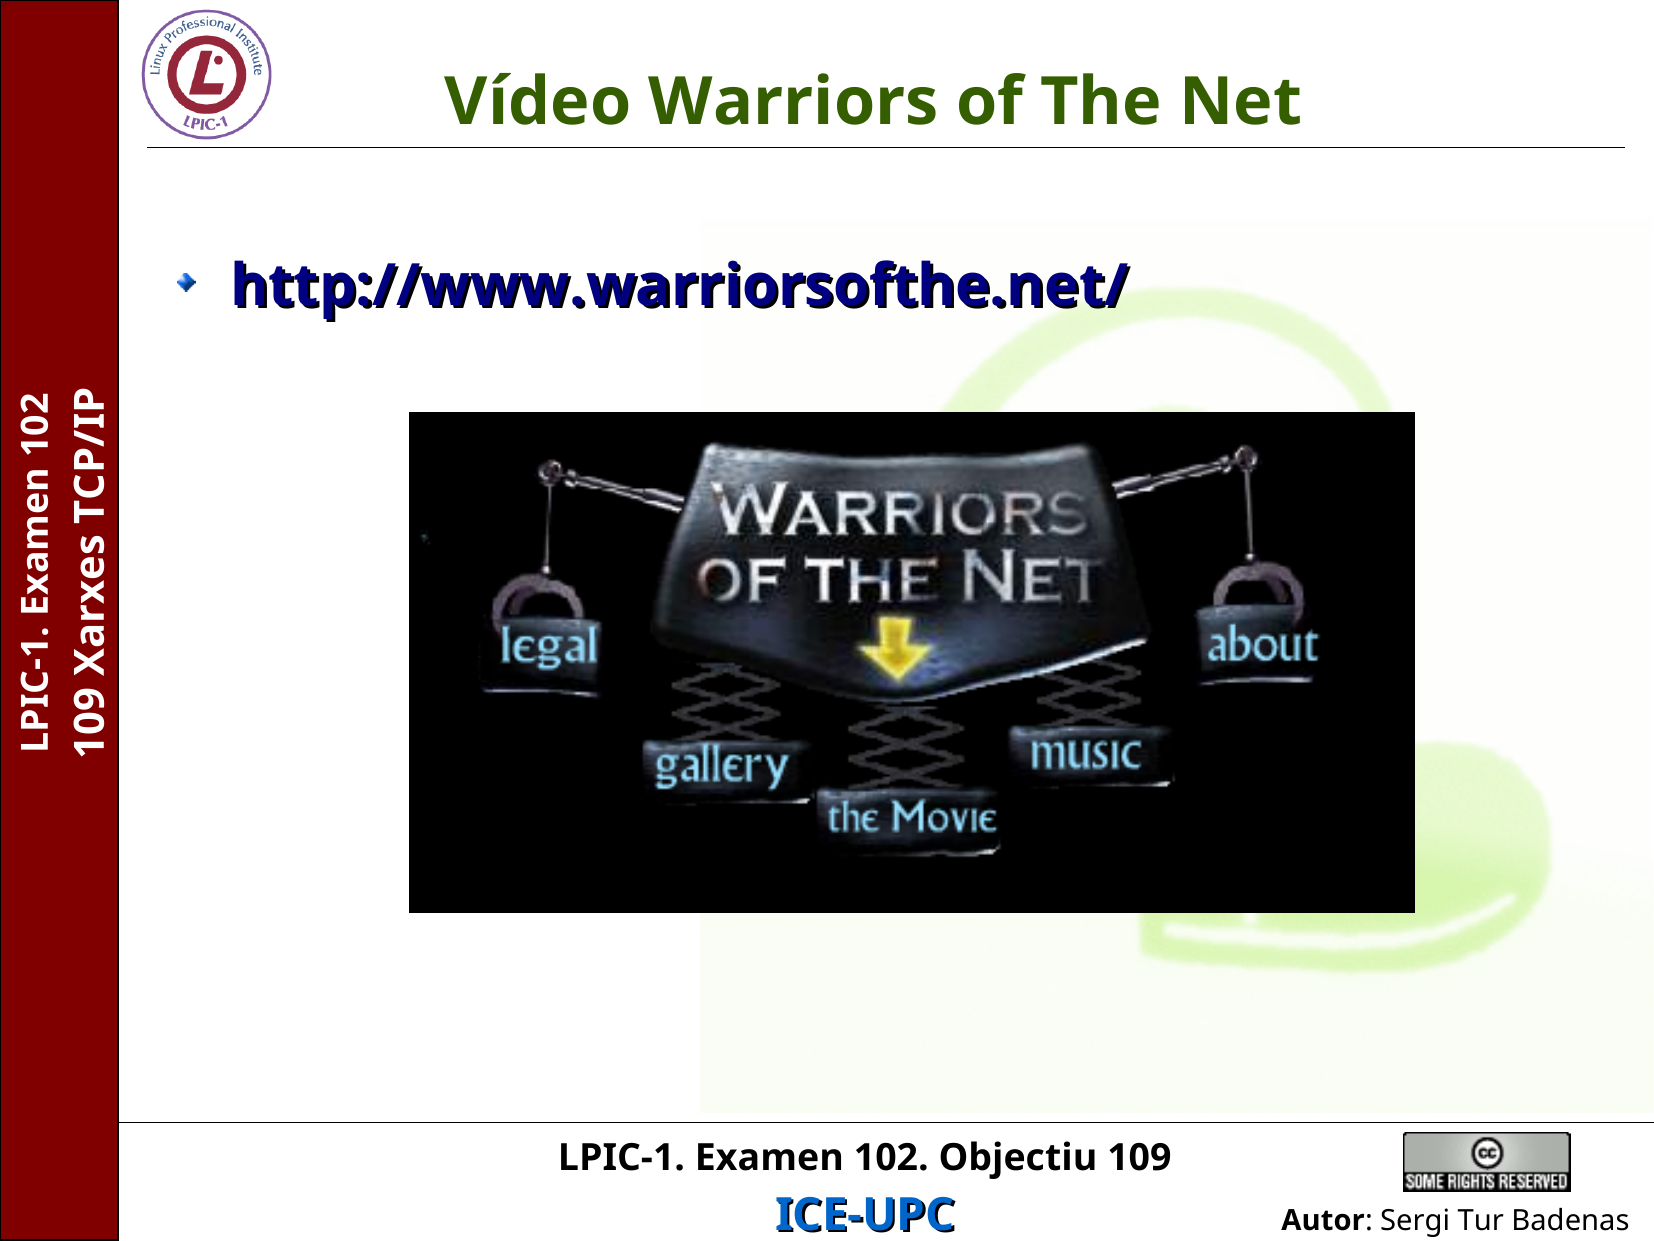

# Vídeo Warriors of The Net
http://www.warriorsofthe.net/